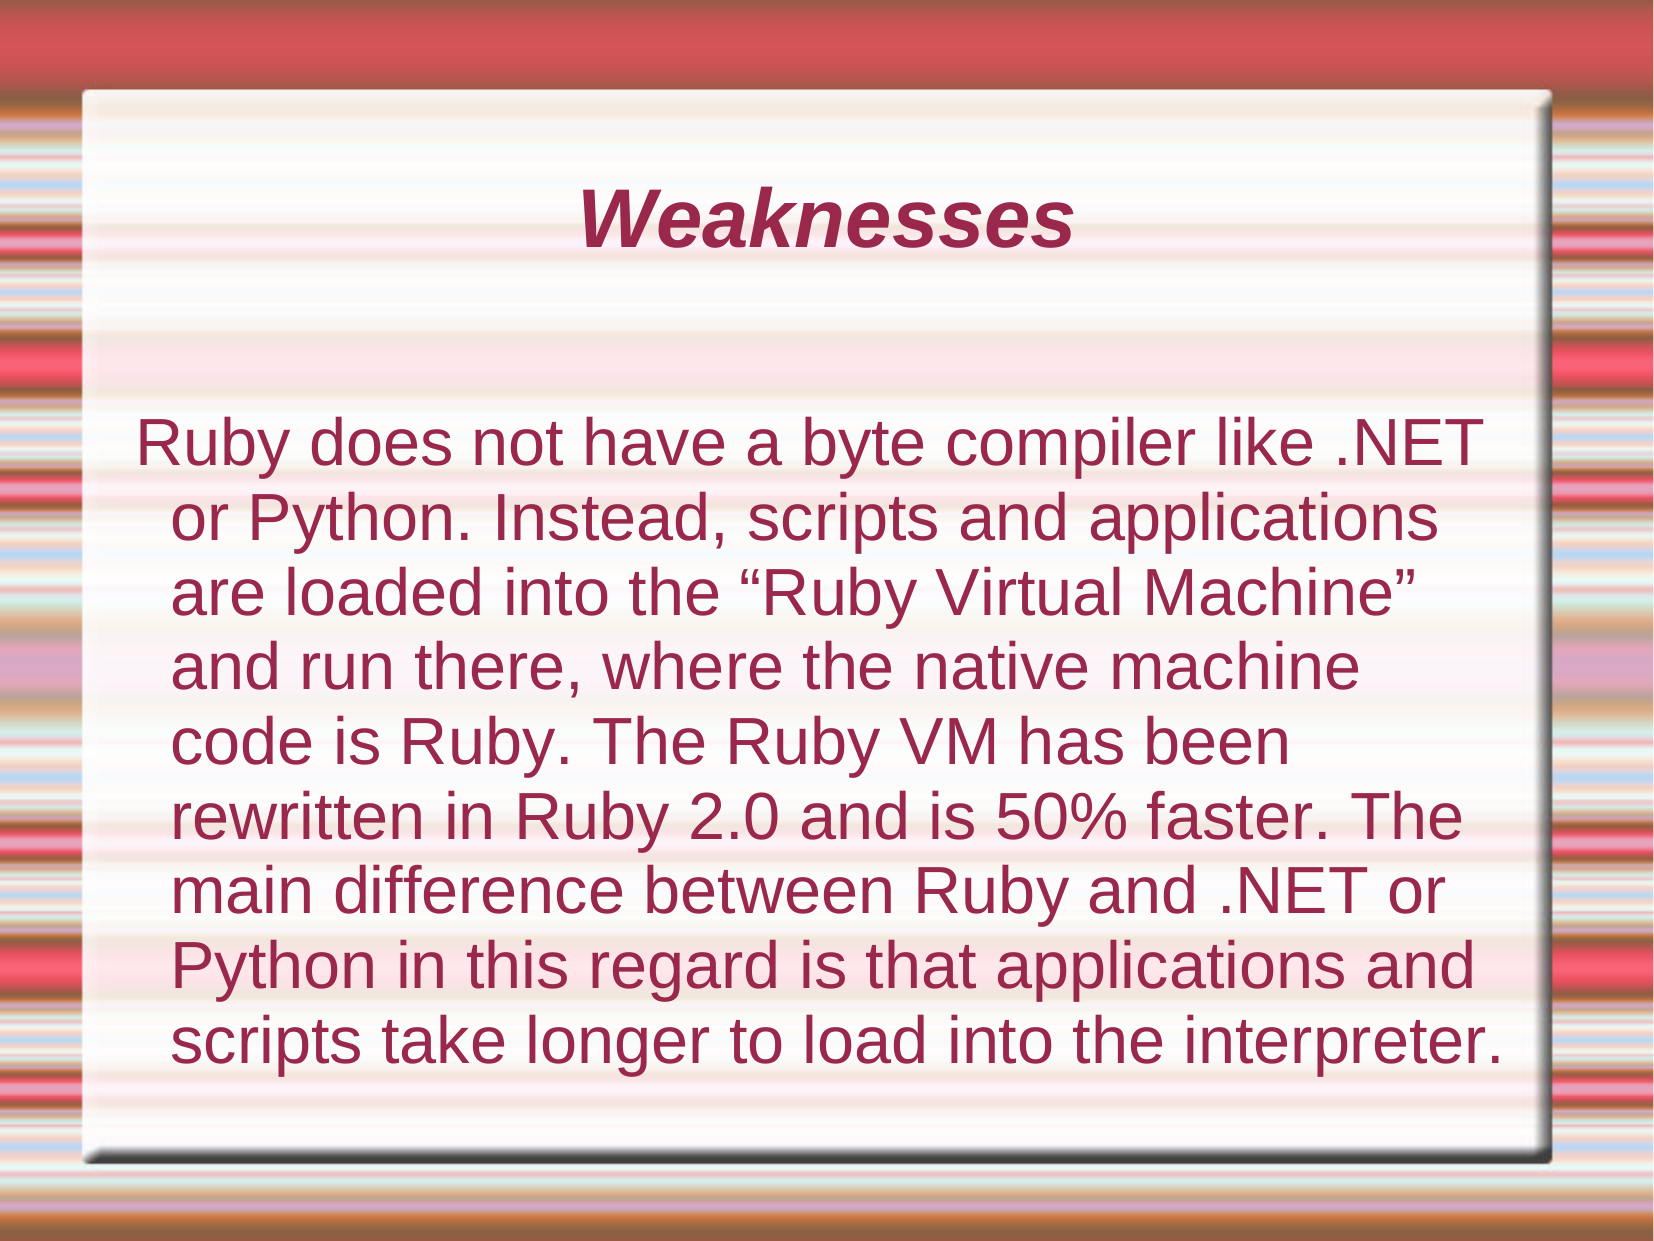

# Weaknesses
Ruby does not have a byte compiler like .NET or Python. Instead, scripts and applications are loaded into the “Ruby Virtual Machine” and run there, where the native machine code is Ruby. The Ruby VM has been rewritten in Ruby 2.0 and is 50% faster. The main difference between Ruby and .NET or Python in this regard is that applications and scripts take longer to load into the interpreter.